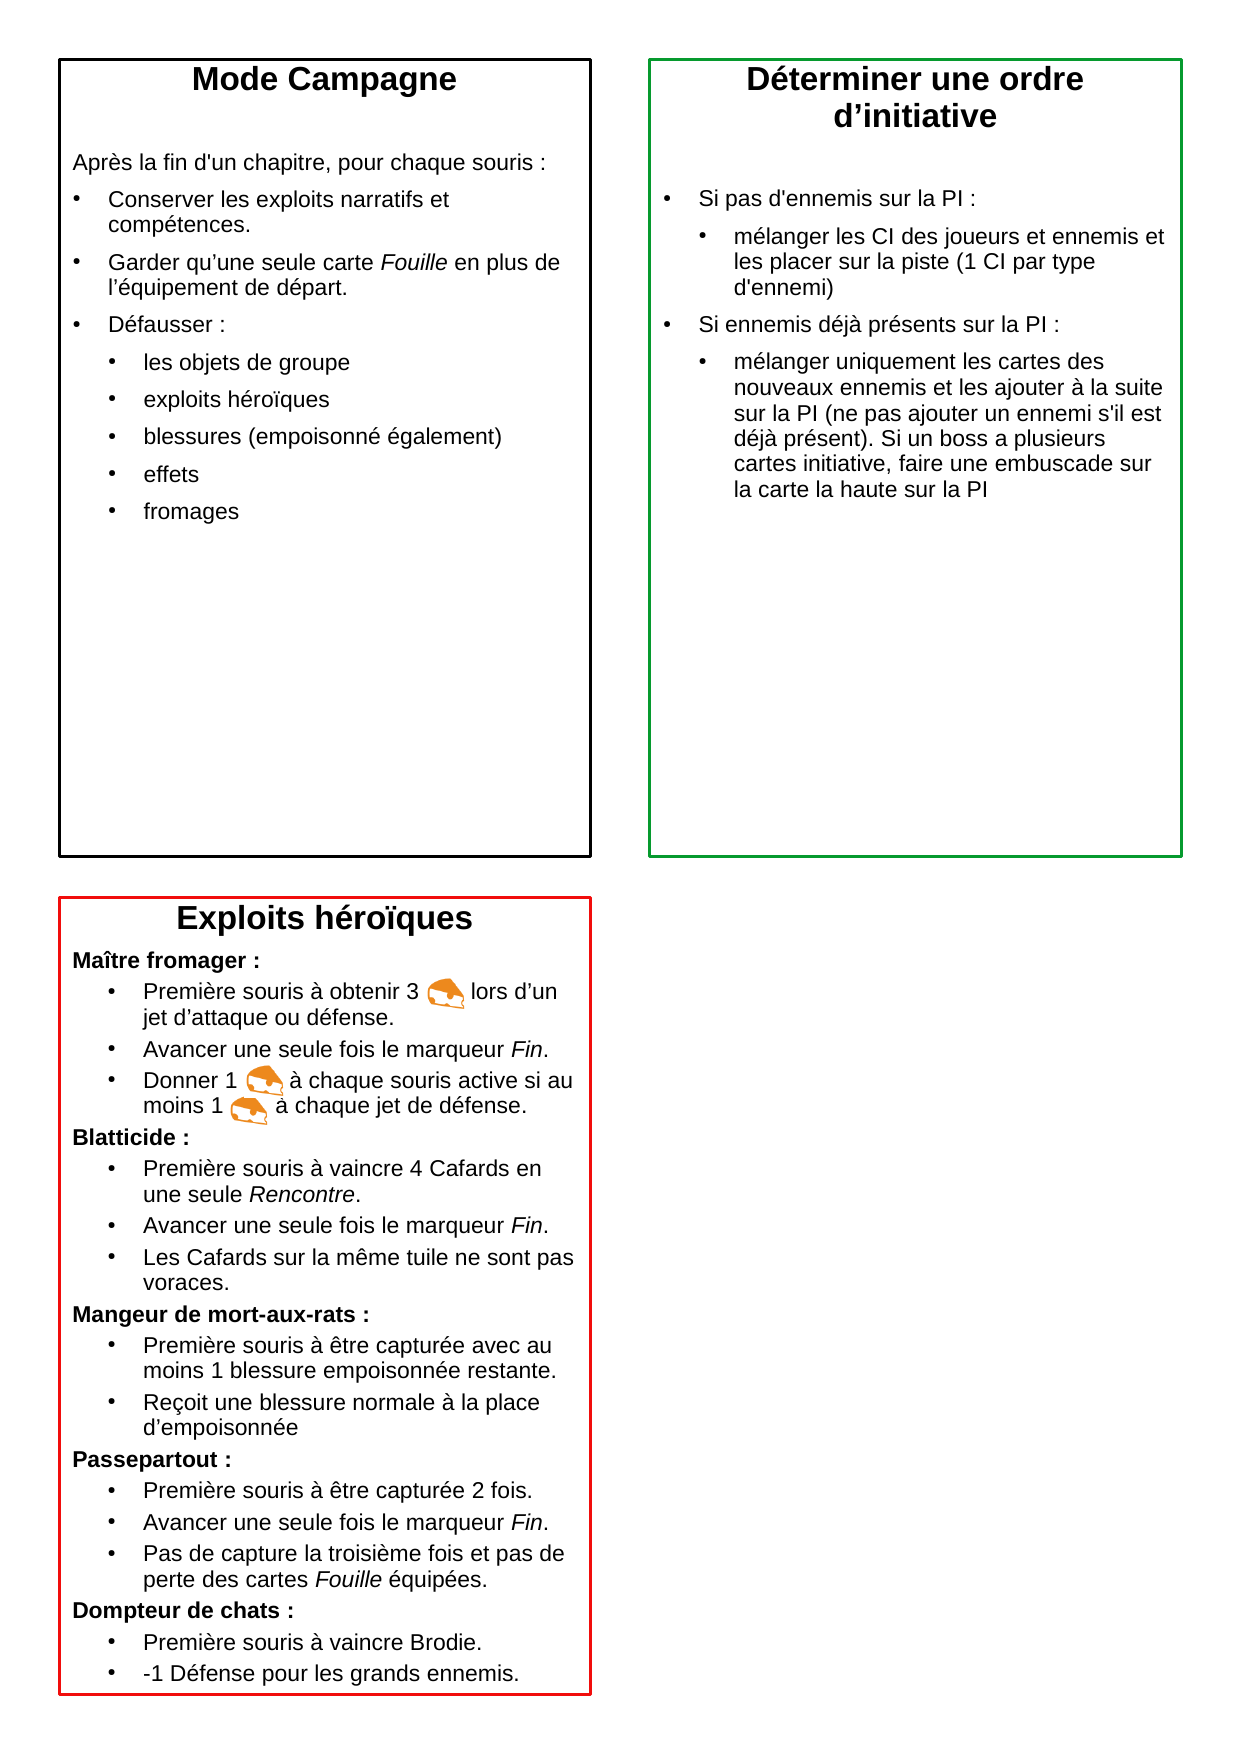

Mode Campagne
Après la fin d'un chapitre, pour chaque souris :
Conserver les exploits narratifs et compétences.
Garder qu’une seule carte Fouille en plus de l’équipement de départ.
Défausser :
les objets de groupe
exploits héroïques
blessures (empoisonné également)
effets
fromages
Déterminer une ordre d’initiative
Si pas d'ennemis sur la PI :
mélanger les CI des joueurs et ennemis et les placer sur la piste (1 CI par type d'ennemi)
Si ennemis déjà présents sur la PI :
mélanger uniquement les cartes des nouveaux ennemis et les ajouter à la suite sur la PI (ne pas ajouter un ennemi s'il est déjà présent). Si un boss a plusieurs cartes initiative, faire une embuscade sur la carte la haute sur la PI
Exploits héroïques
Maître fromager :
Première souris à obtenir 3 lors d’un jet d’attaque ou défense.
Avancer une seule fois le marqueur Fin.
Donner 1 à chaque souris active si au moins 1 à chaque jet de défense.
Blatticide :
Première souris à vaincre 4 Cafards en une seule Rencontre.
Avancer une seule fois le marqueur Fin.
Les Cafards sur la même tuile ne sont pas voraces.
Mangeur de mort-aux-rats :
Première souris à être capturée avec au moins 1 blessure empoisonnée restante.
Reçoit une blessure normale à la place d’empoisonnée
Passepartout :
Première souris à être capturée 2 fois.
Avancer une seule fois le marqueur Fin.
Pas de capture la troisième fois et pas de perte des cartes Fouille équipées.
Dompteur de chats :
Première souris à vaincre Brodie.
-1 Défense pour les grands ennemis.